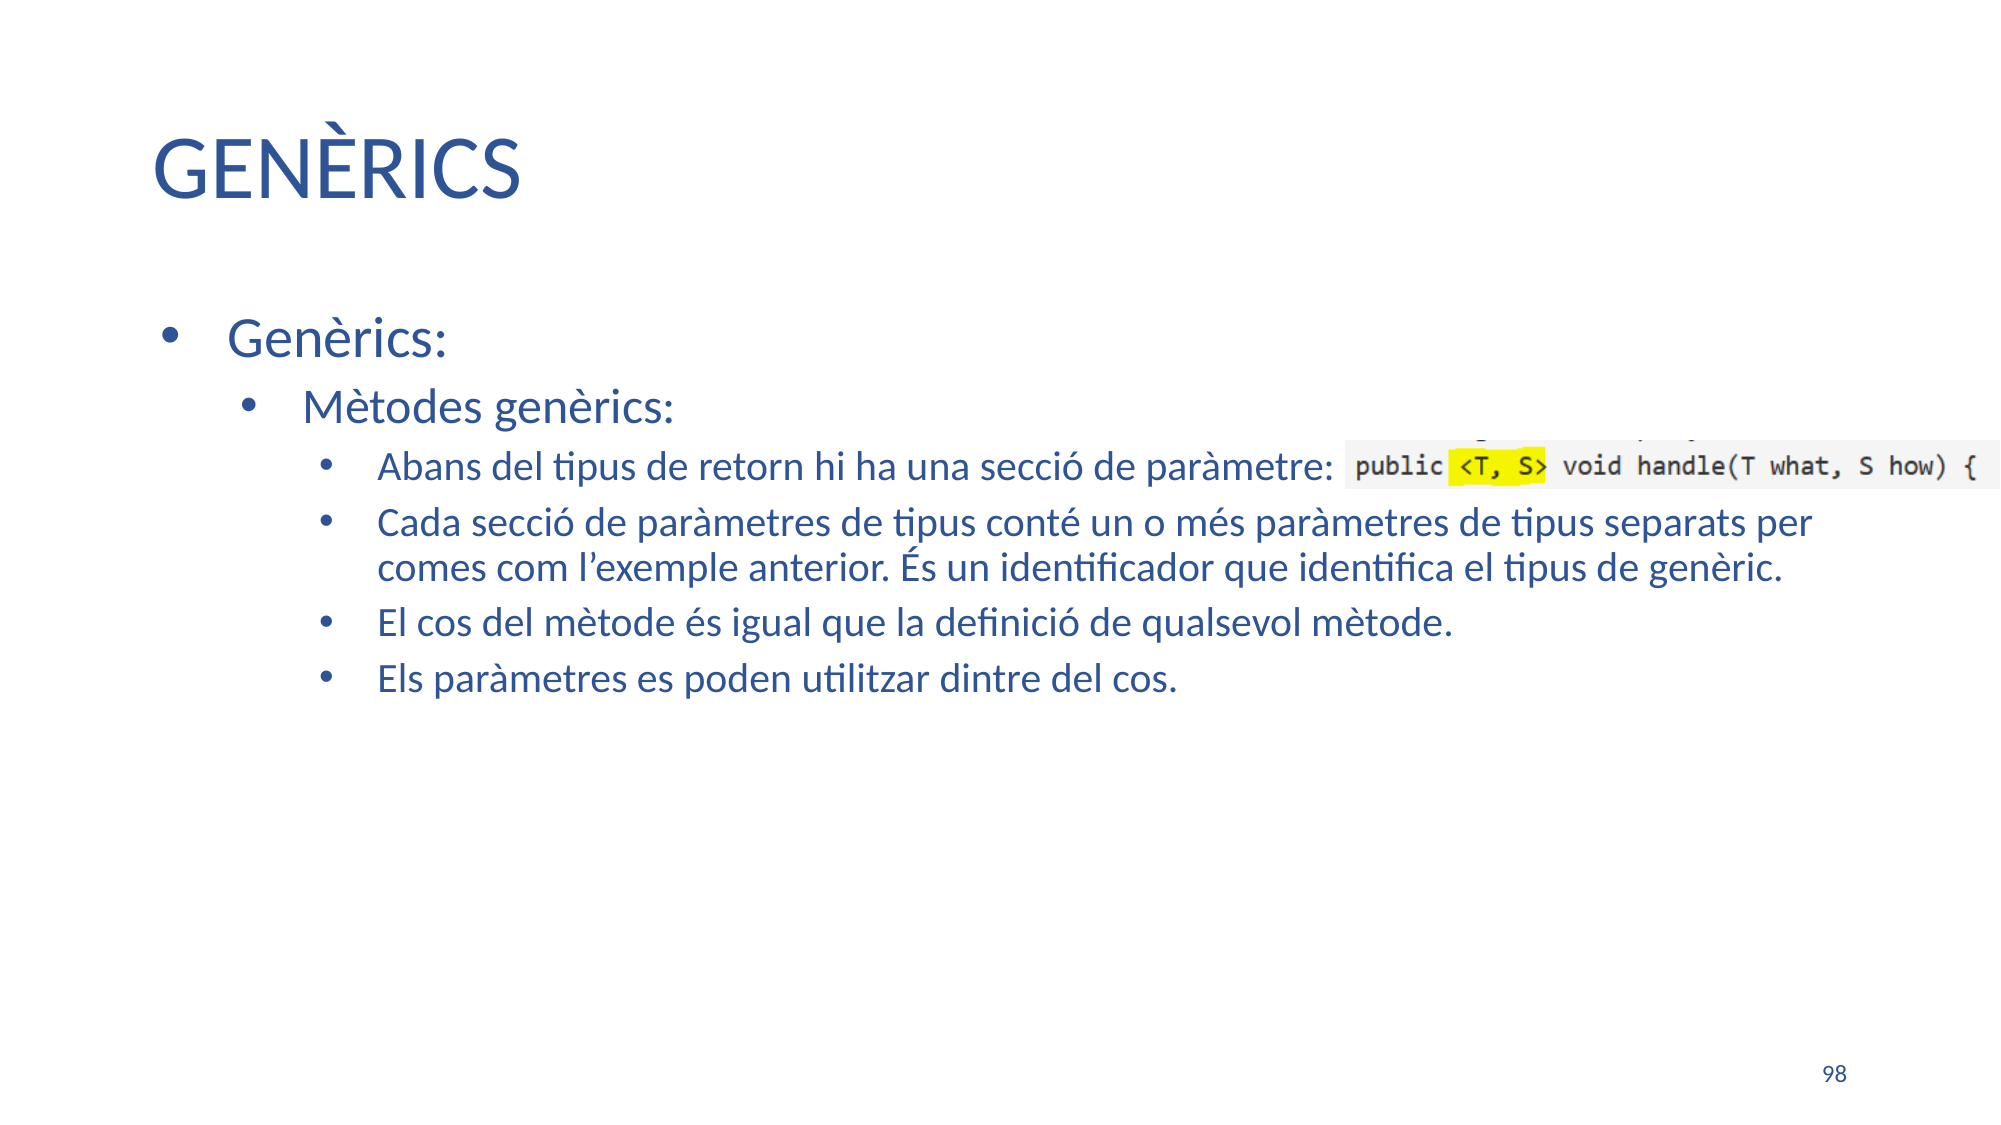

# GENÈRICS
Genèrics:
Mètodes genèrics:
Abans del tipus de retorn hi ha una secció de paràmetre:
Cada secció de paràmetres de tipus conté un o més paràmetres de tipus separats per comes com l’exemple anterior. És un identificador que identifica el tipus de genèric.
El cos del mètode és igual que la definició de qualsevol mètode.
Els paràmetres es poden utilitzar dintre del cos.